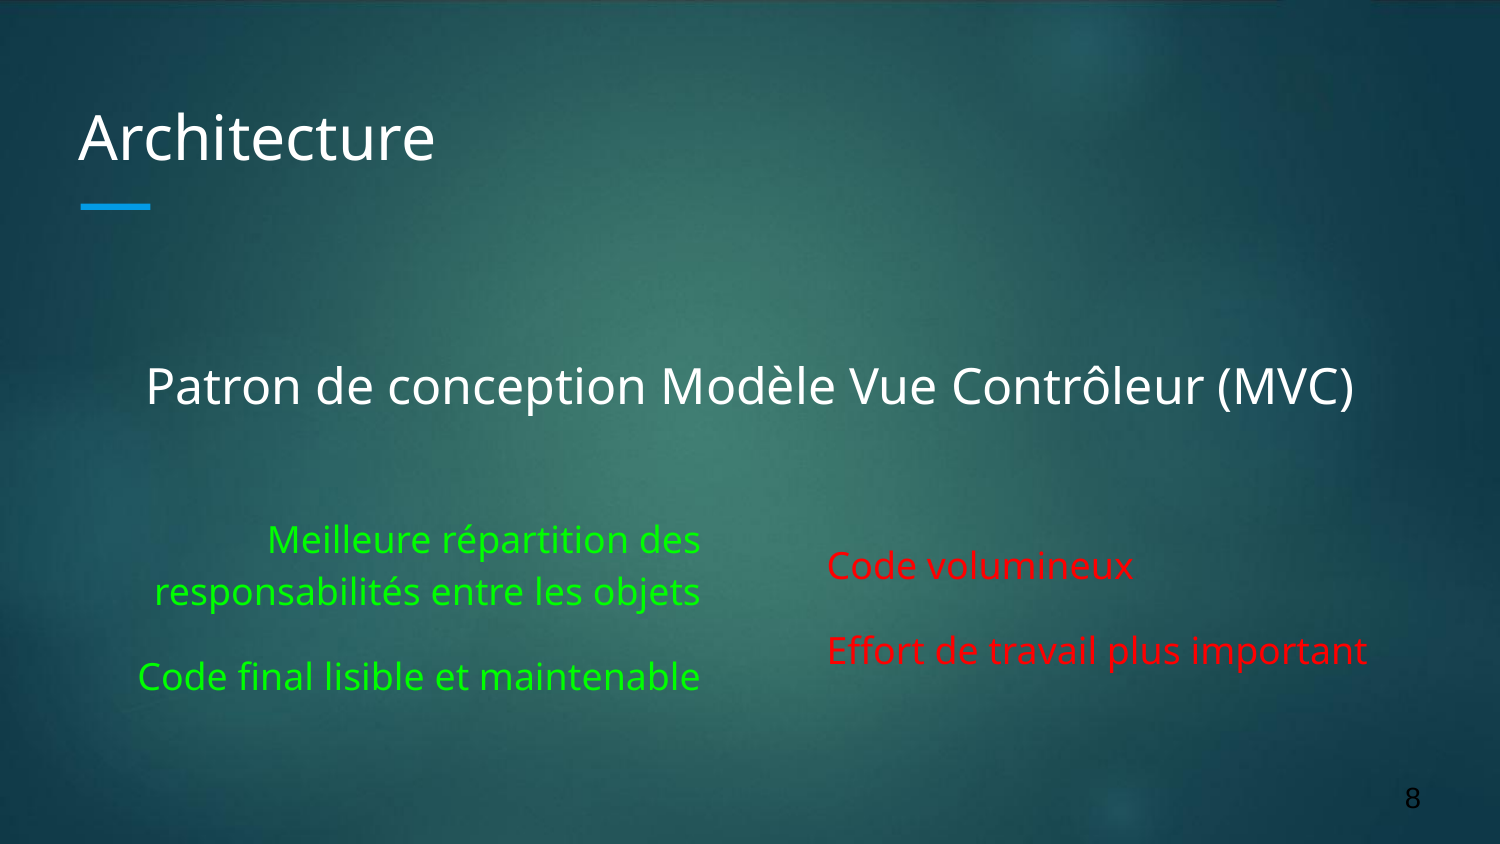

# Architecture
Patron de conception Modèle Vue Contrôleur (MVC)
Meilleure répartition des responsabilités entre les objets
Code final lisible et maintenable
Code volumineux
Effort de travail plus important